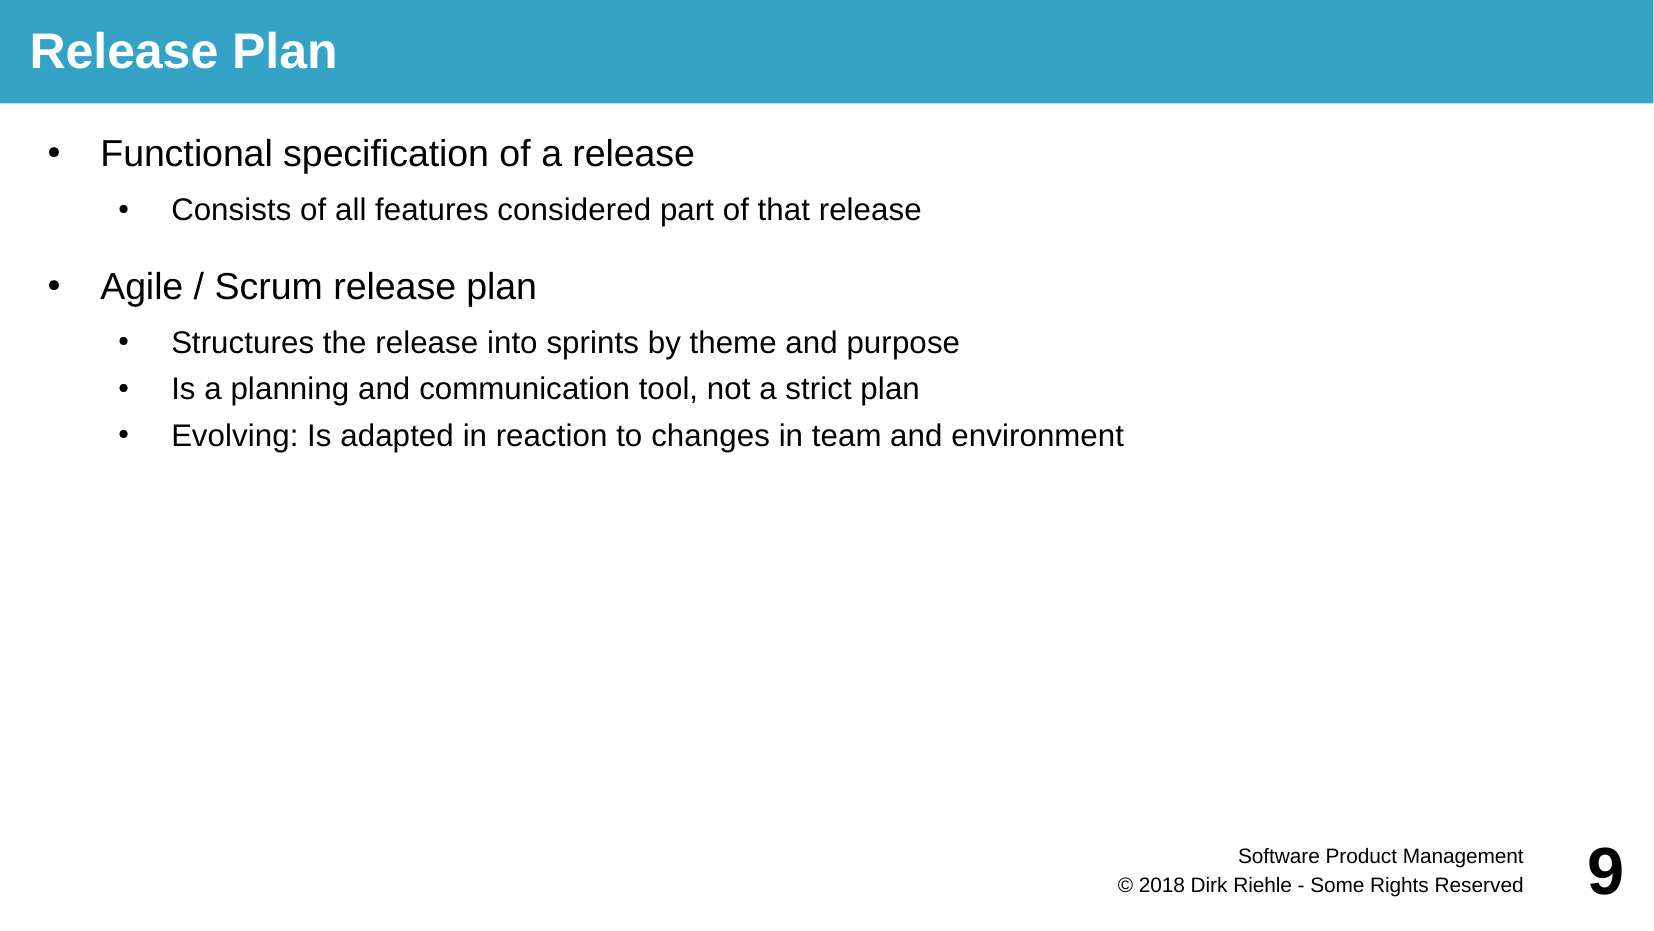

# Release Plan
Functional specification of a release
Consists of all features considered part of that release
Agile / Scrum release plan
Structures the release into sprints by theme and purpose
Is a planning and communication tool, not a strict plan
Evolving: Is adapted in reaction to changes in team and environment
Software Product Management
9
© 2018 Dirk Riehle - Some Rights Reserved